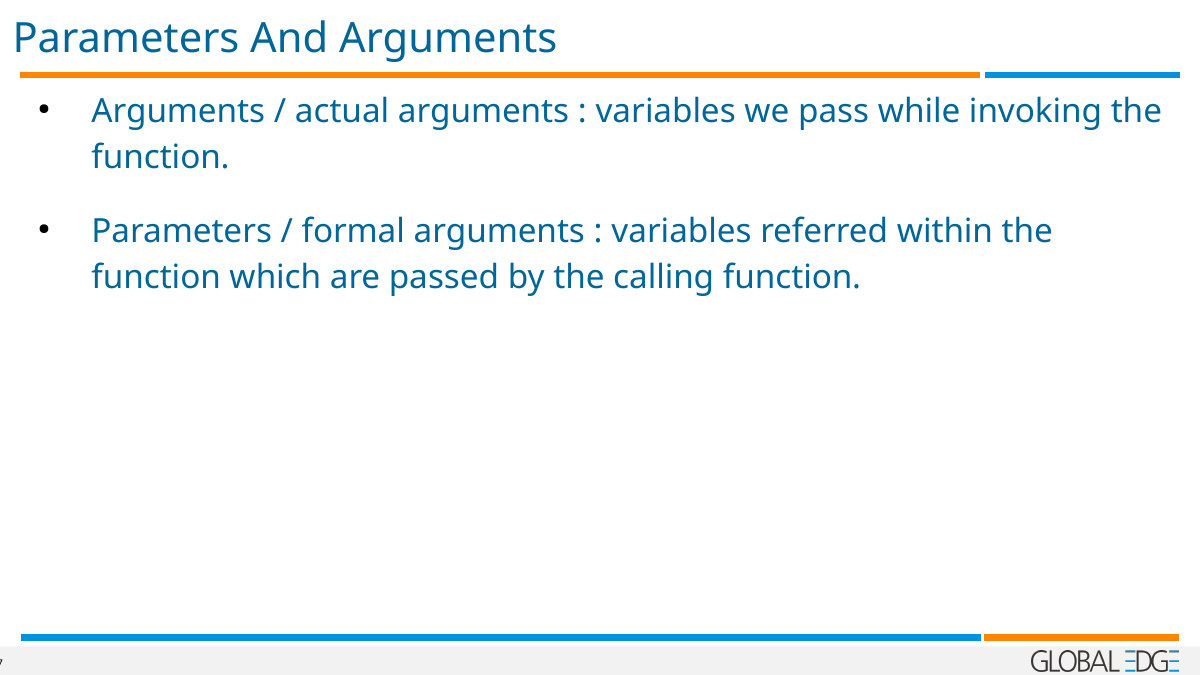

# Parameters And Arguments
Arguments / actual arguments : variables we pass while invoking the function.
Parameters / formal arguments : variables referred within the function which are passed by the calling function.